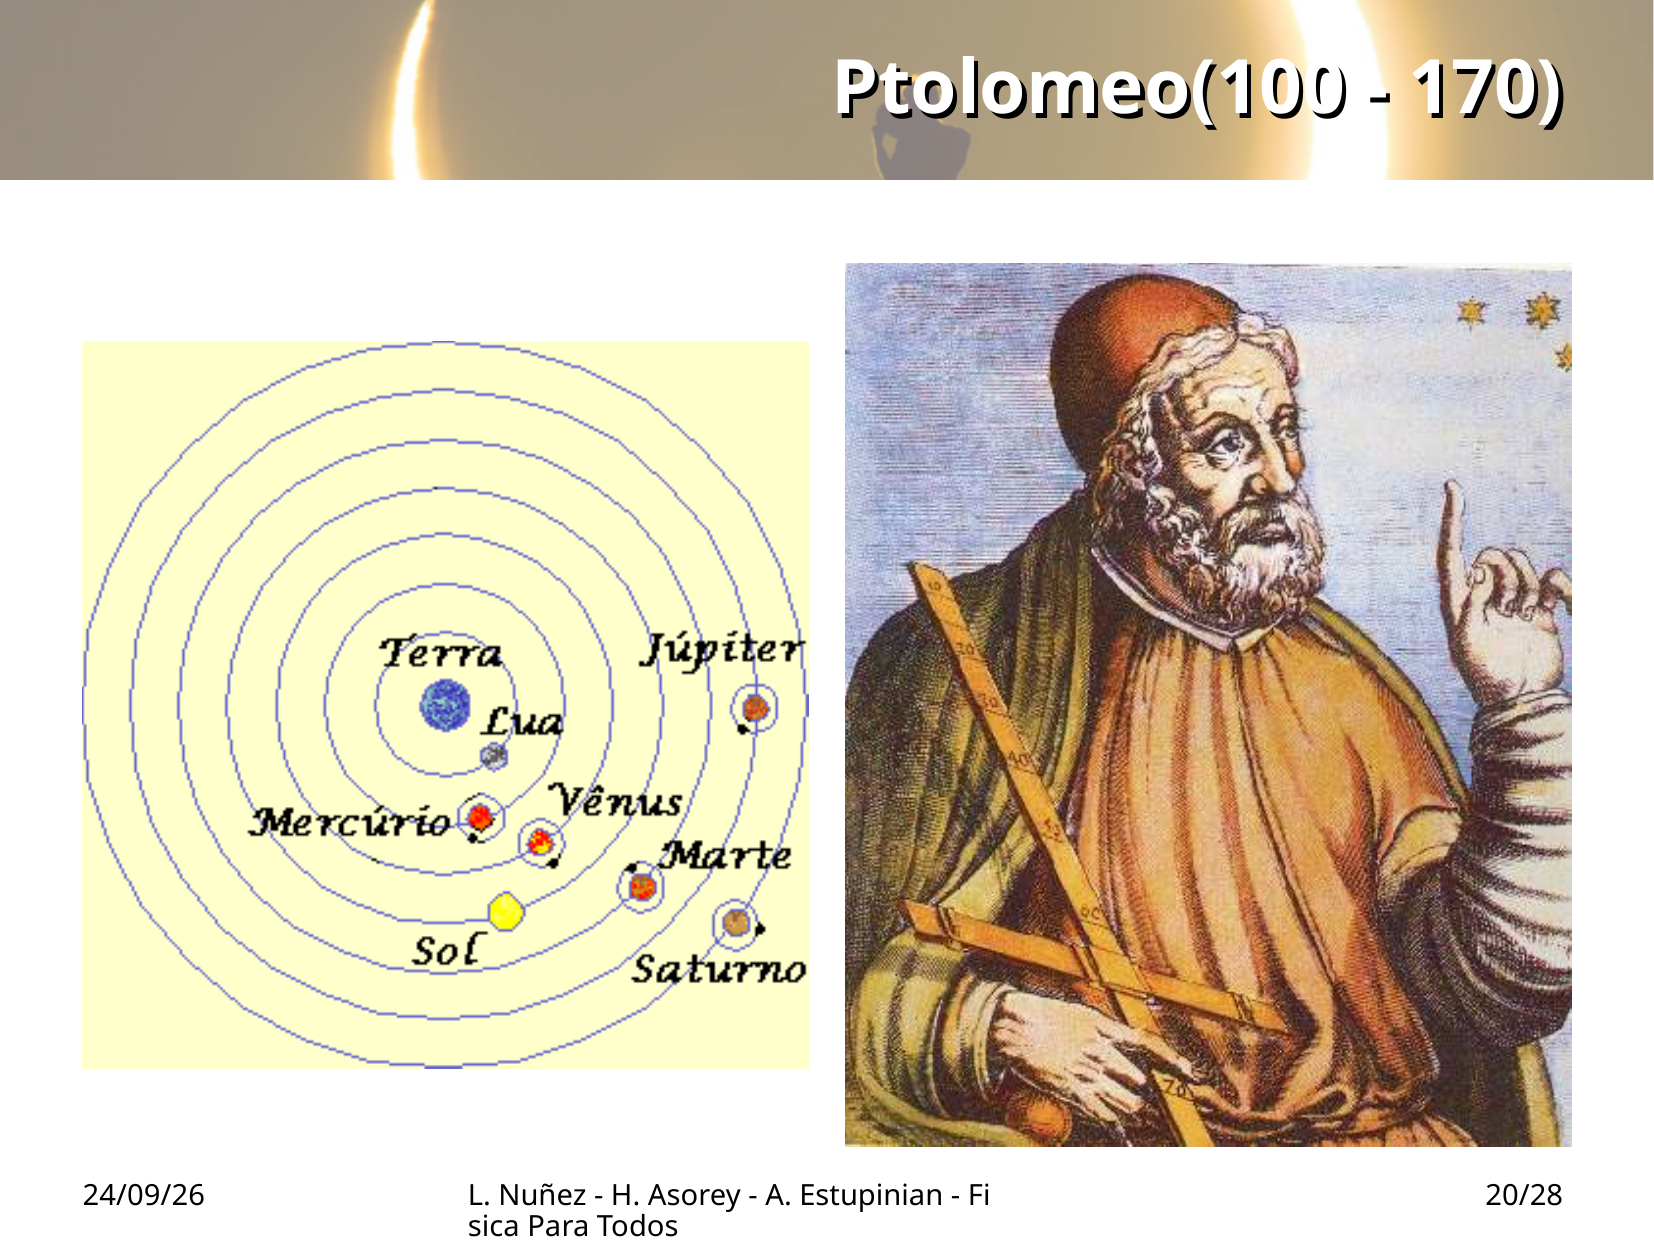

# Ptolomeo(100 - 170)
L. Nuñez - H. Asorey - A. Estupinian - Fisica Para Todos
20